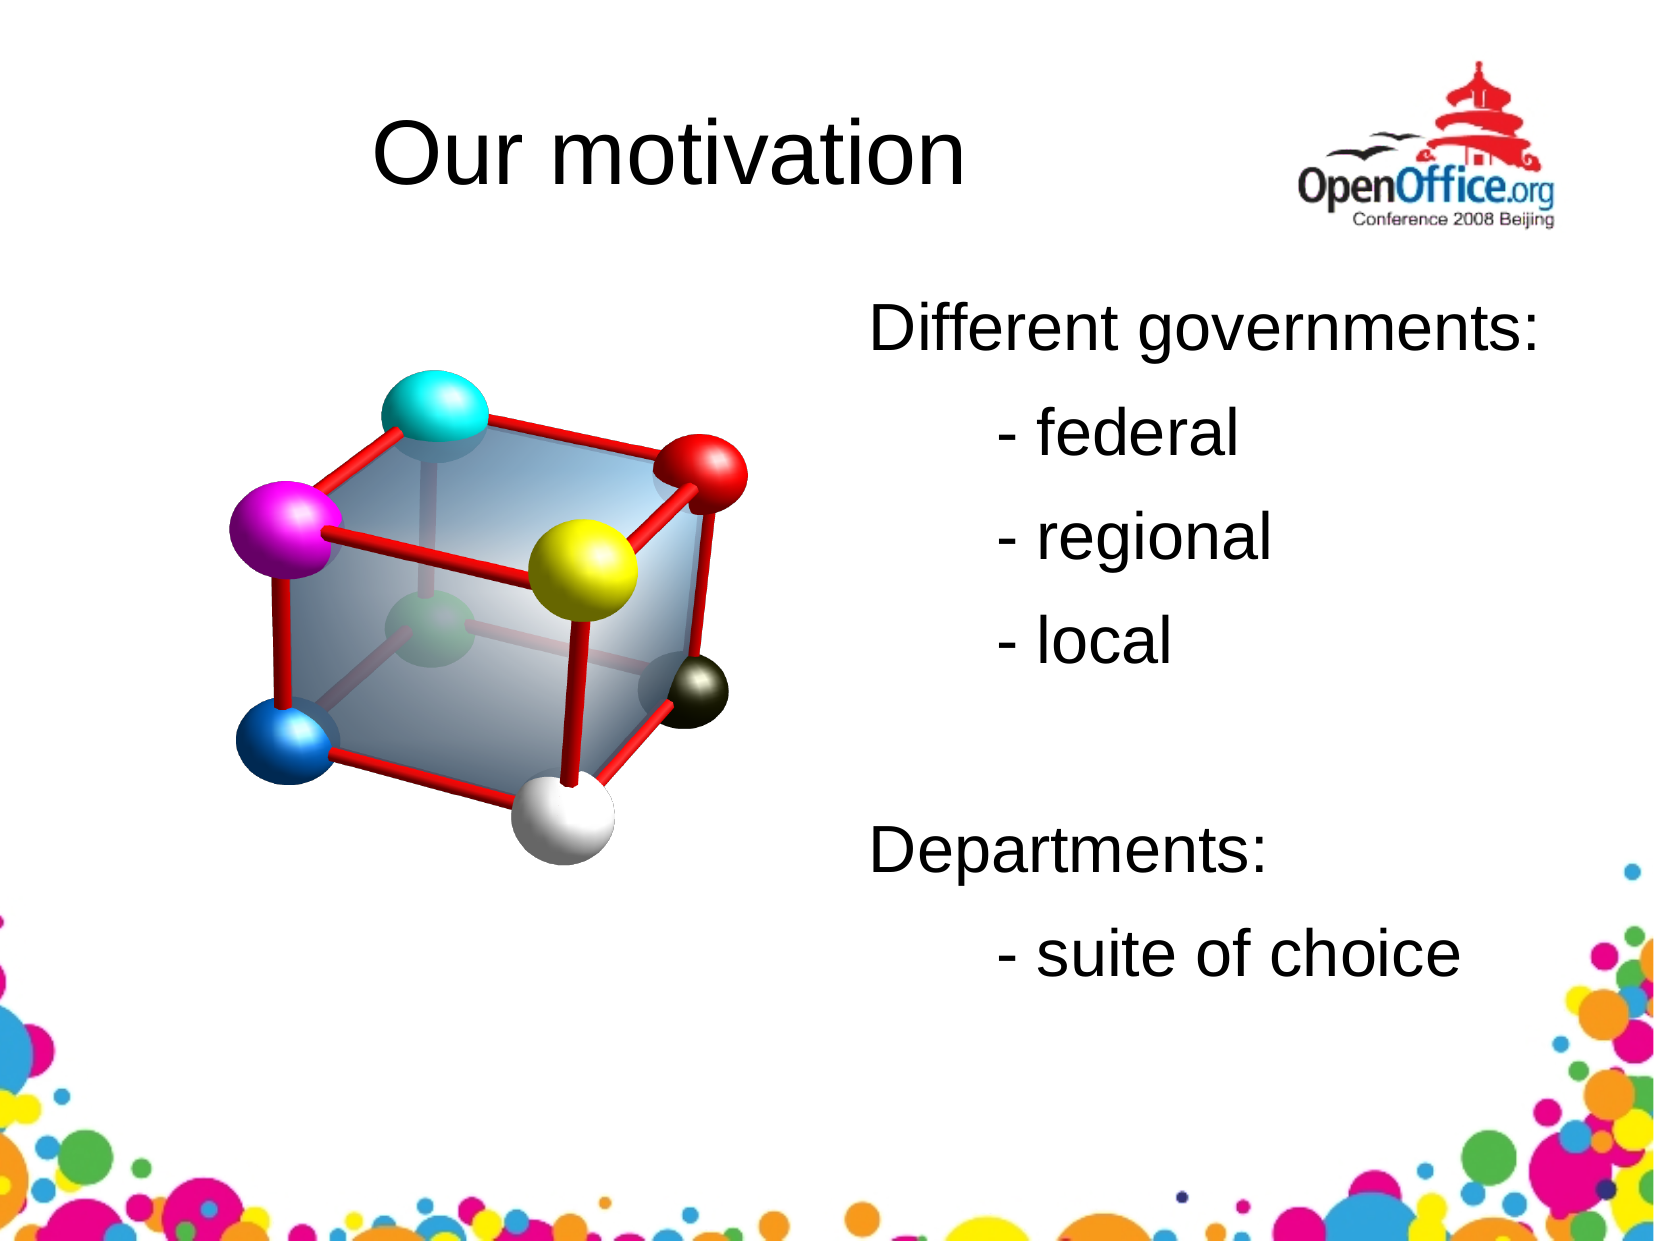

# Our motivation
Different governments:
	- federal
	- regional
	- local
Departments:
	- suite of choice